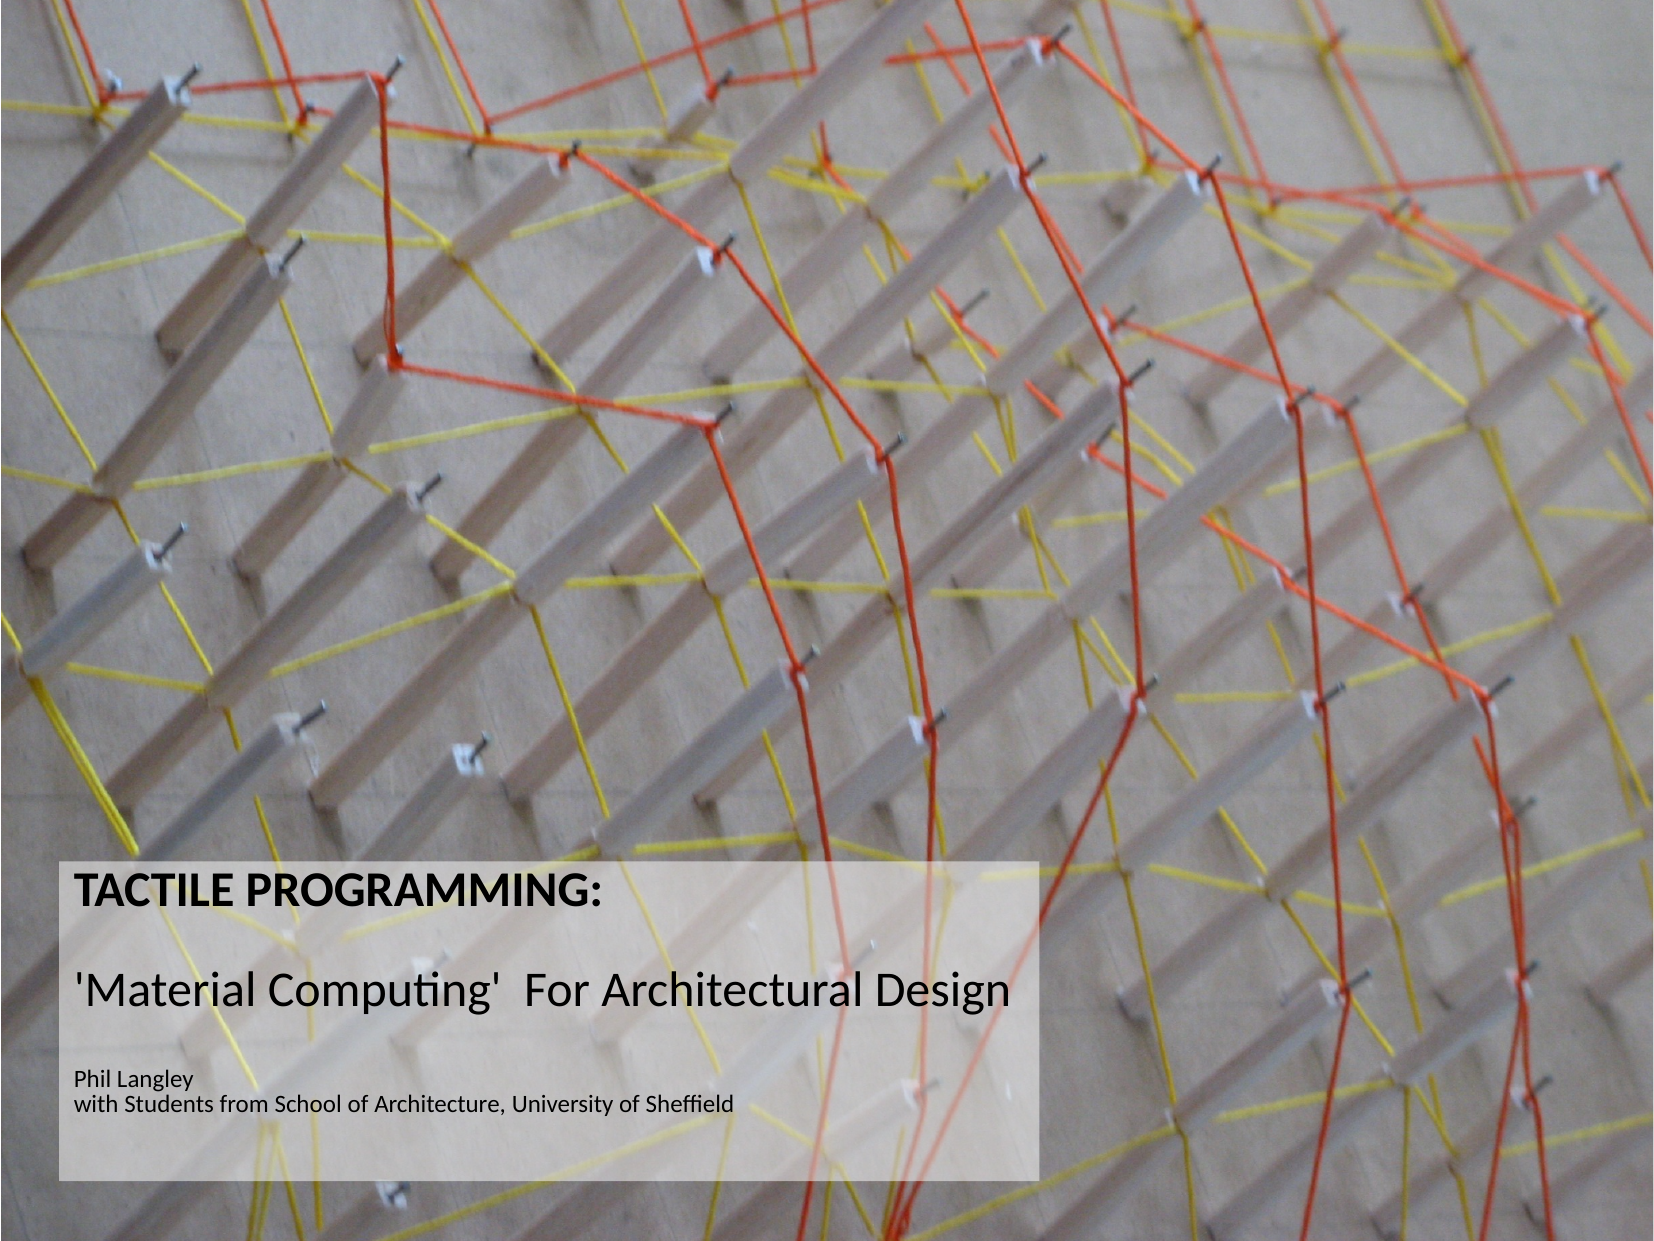

TACTILE PROGRAMMING:
'Material Computing' For Architectural Design
Phil Langley
with Students from School of Architecture, University of Sheffield